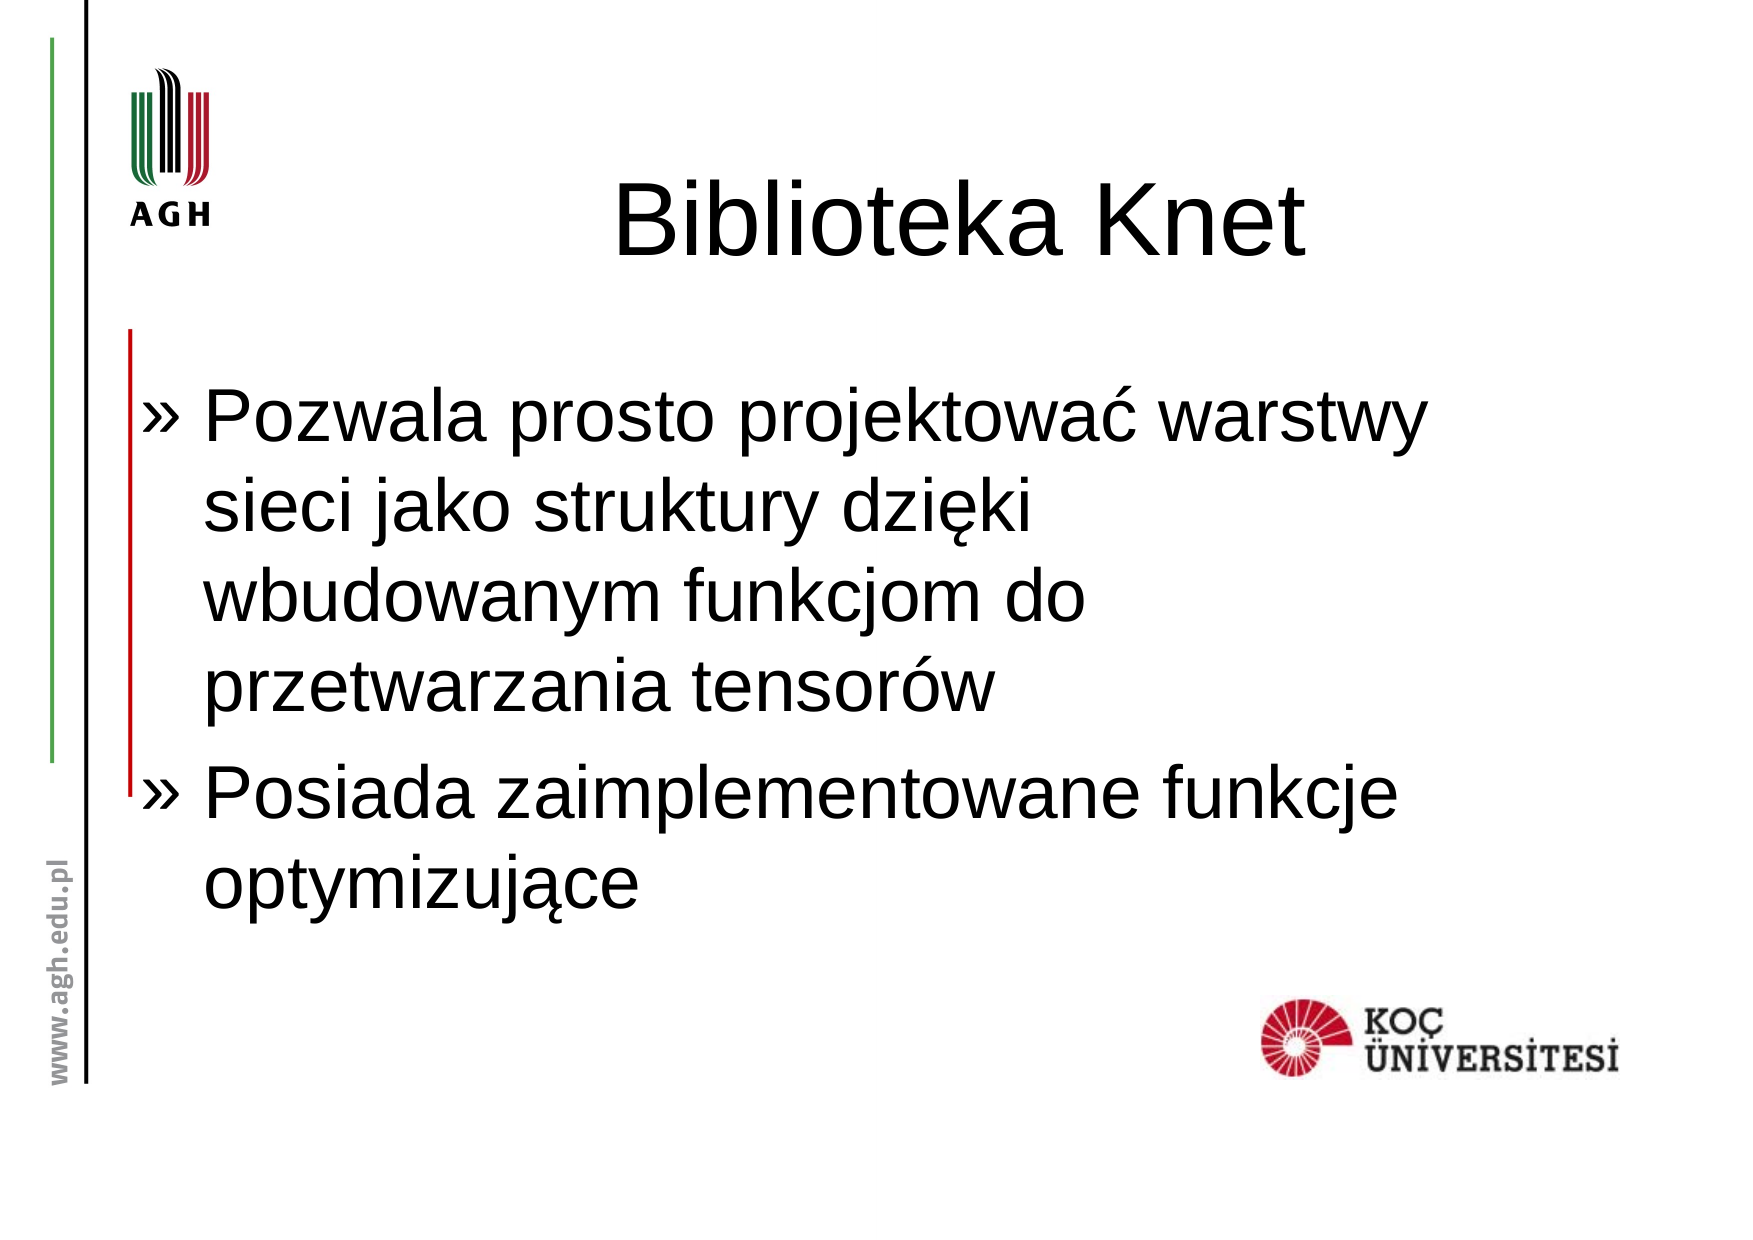

# Biblioteka Knet
Pozwala prosto projektować warstwy sieci jako struktury dzięki wbudowanym funkcjom do przetwarzania tensorów
Posiada zaimplementowane funkcje optymizujące